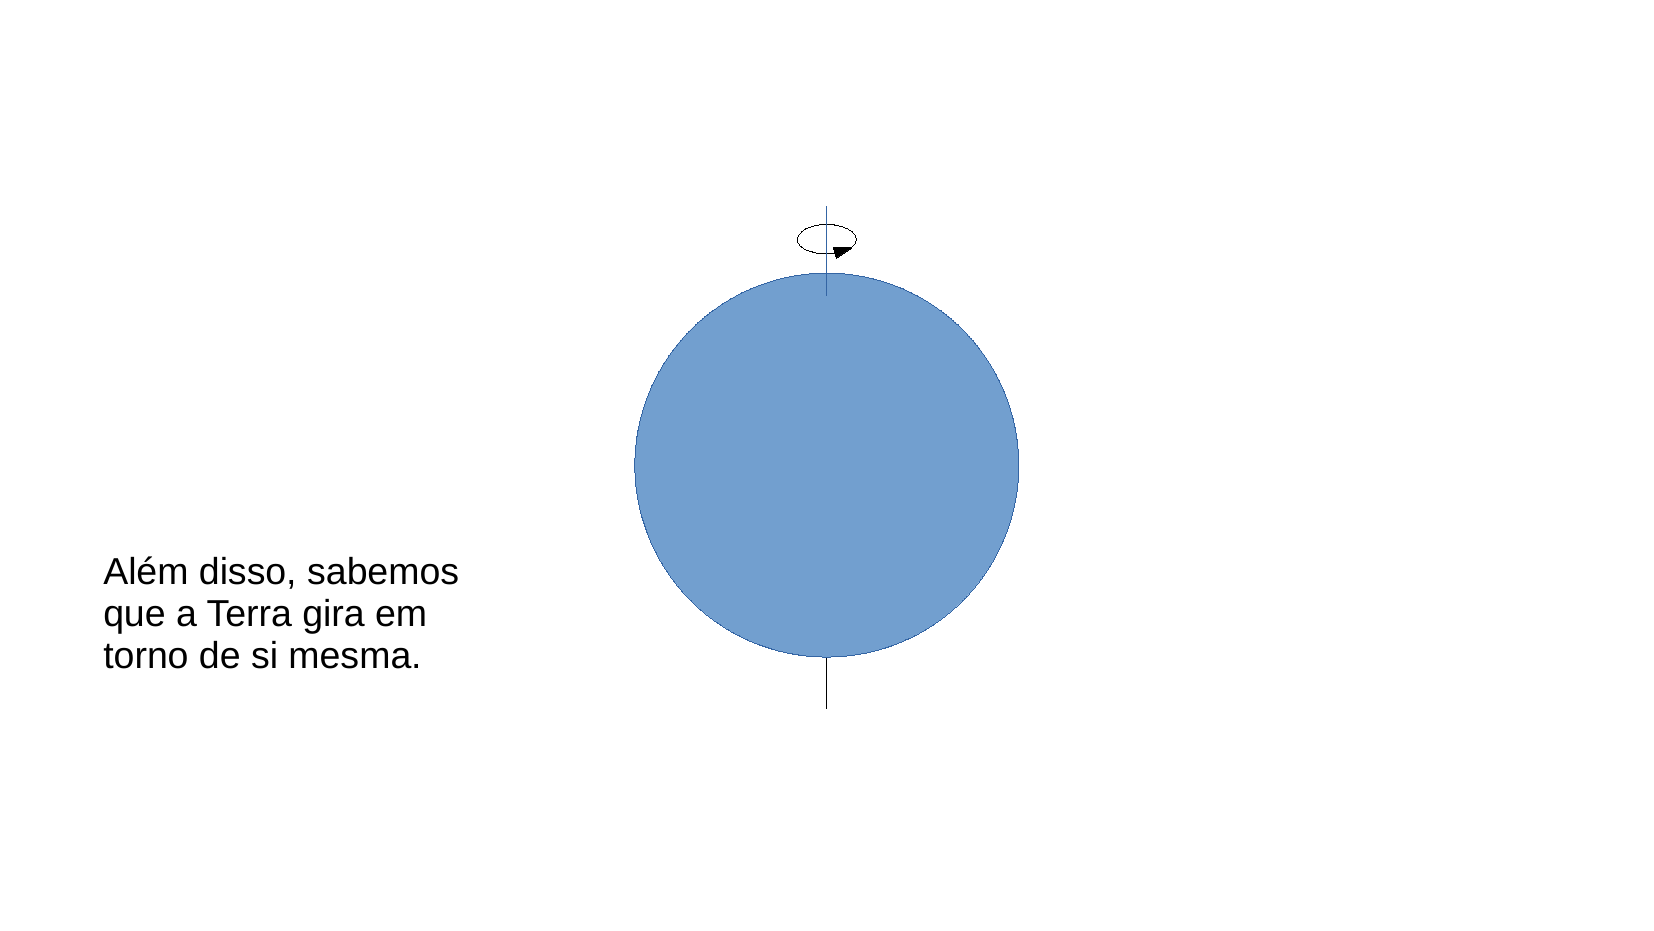

Além disso, sabemos que a Terra gira em torno de si mesma.